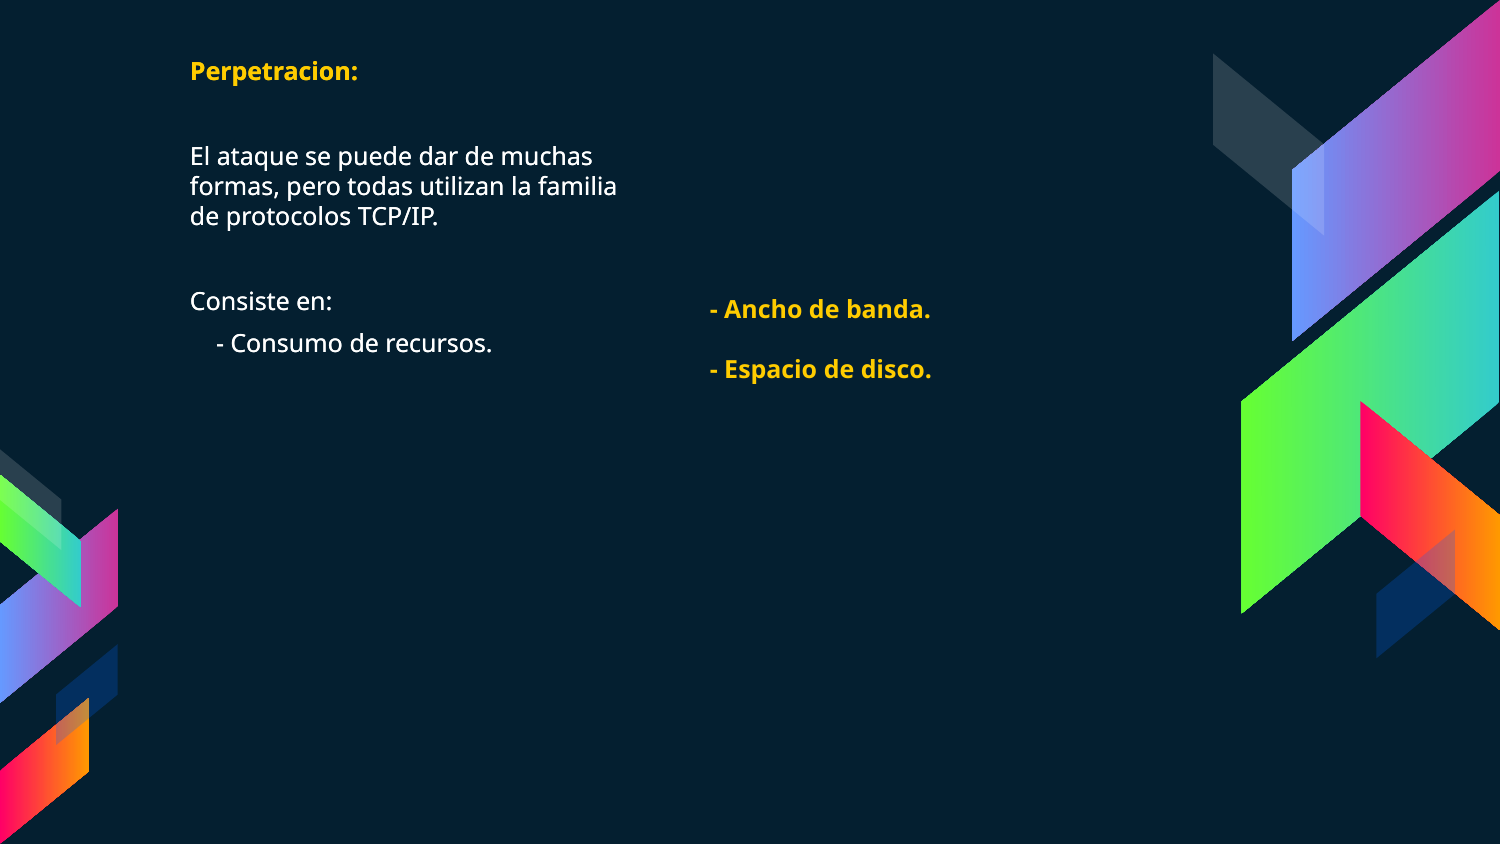

# Perpetracion:
El ataque se puede dar de muchas formas, pero todas utilizan la familia de protocolos TCP/IP.
Consiste en:
 - Consumo de recursos.
Perpetracion:
El ataque se puede dar de muchas formas, pero todas utilizan la familia de protocolos TCP/IP.
Consiste en:
 - Consumo de recursos.
- Ancho de banda.
- Espacio de disco.